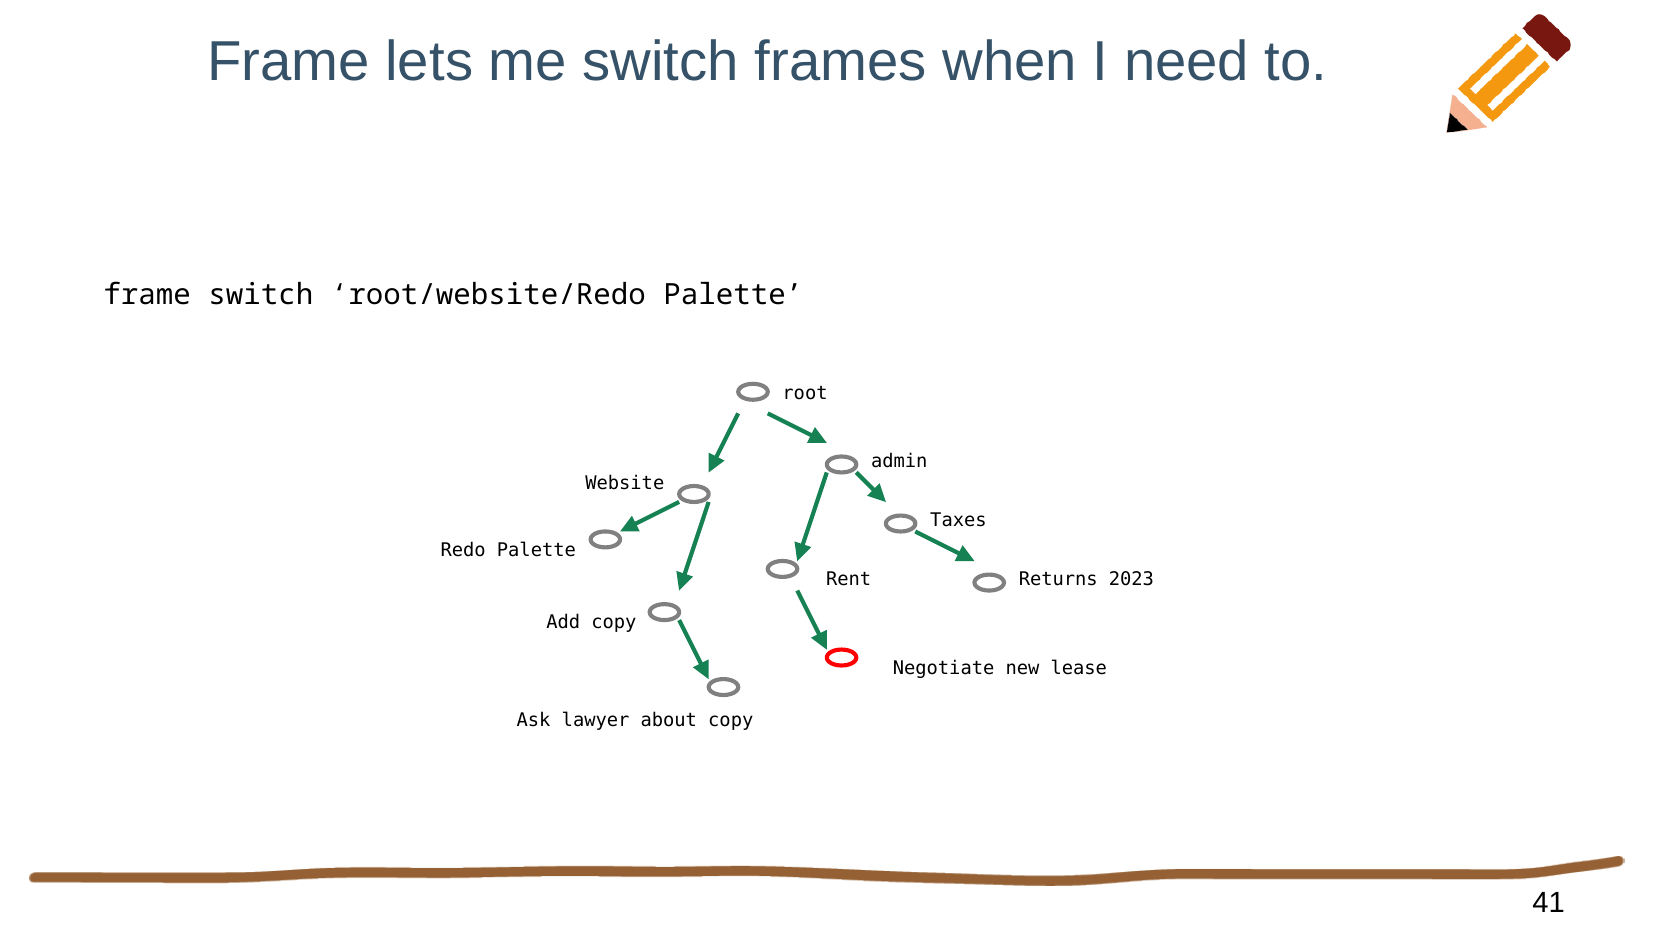

# Frame lets me switch frames when I need to.
frame switch ‘root/website/Redo Palette’
root
admin
Website
Taxes
Redo Palette
Rent
Returns 2023
Add copy
Negotiate new lease
Ask lawyer about copy
41